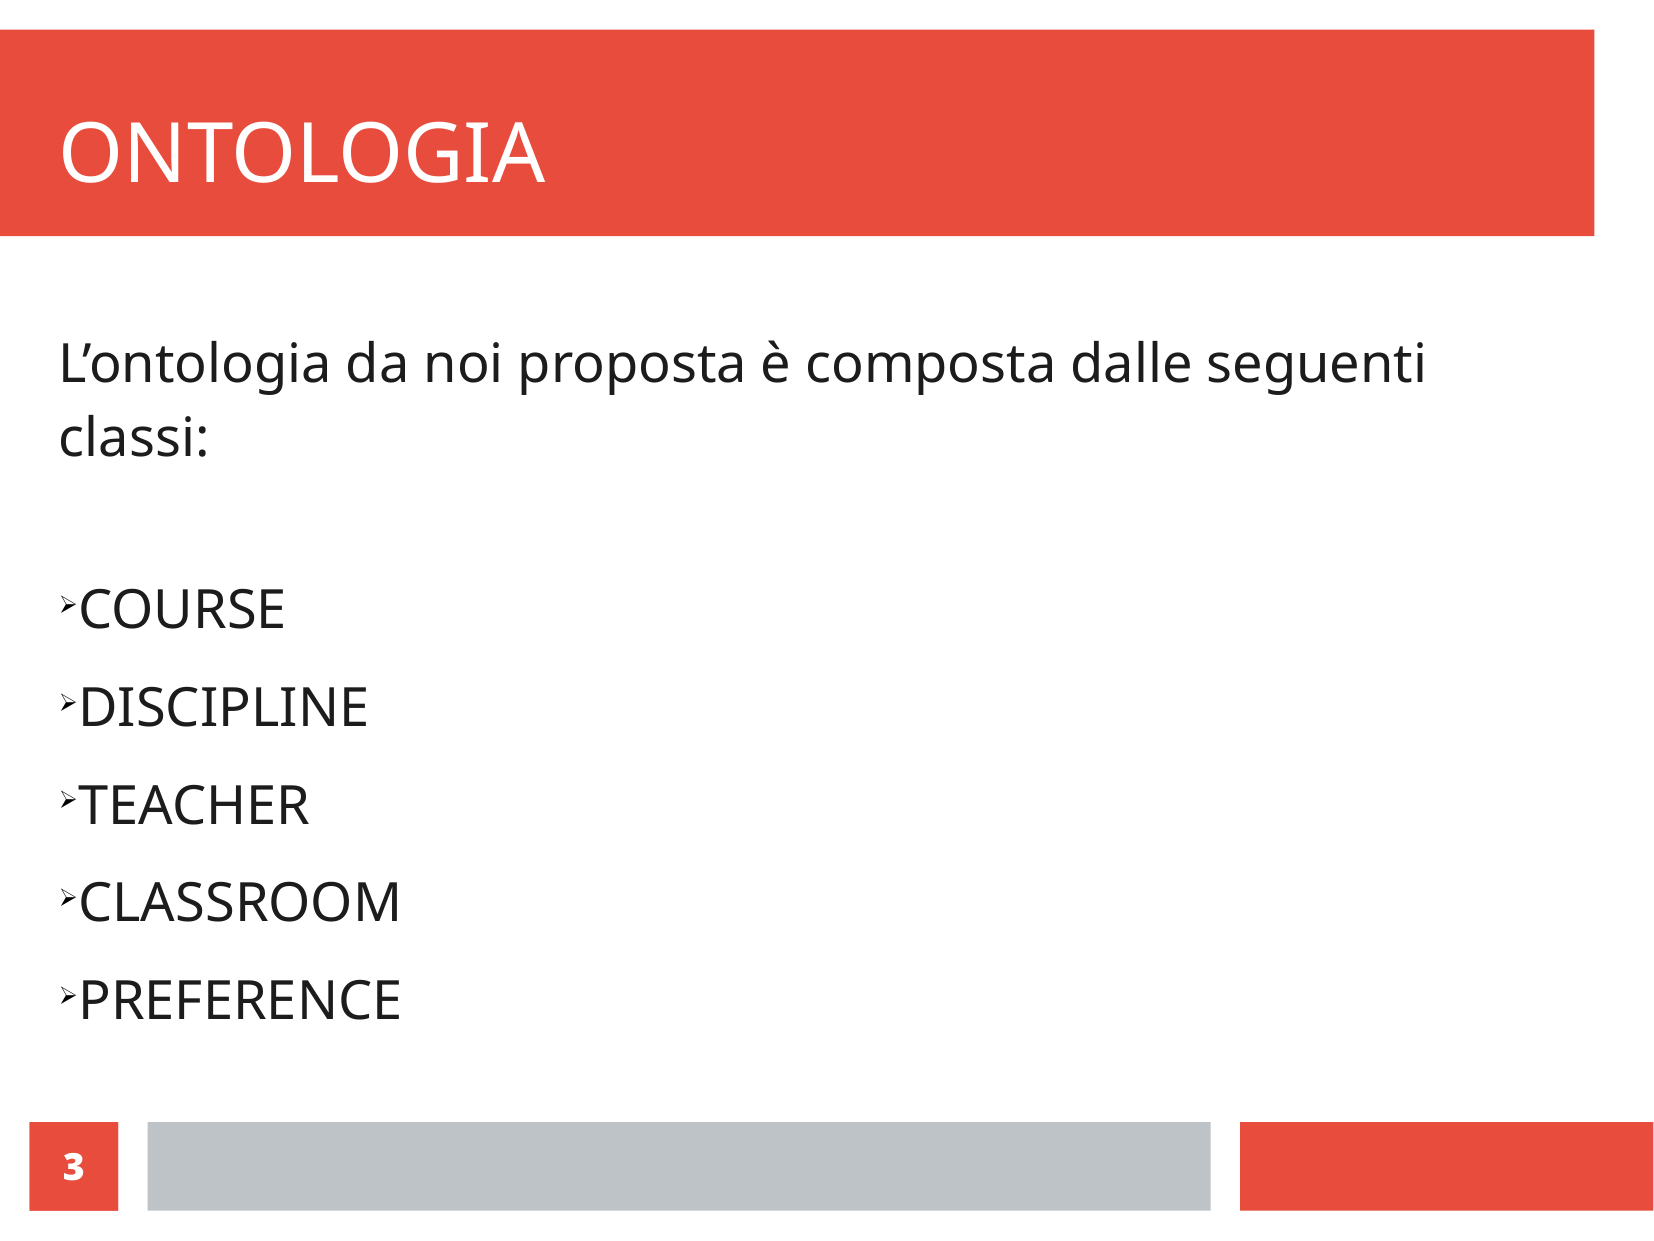

# ONTOLOGIA
L’ontologia da noi proposta è composta dalle seguenti classi:
COURSE
DISCIPLINE
TEACHER
CLASSROOM
PREFERENCE
3